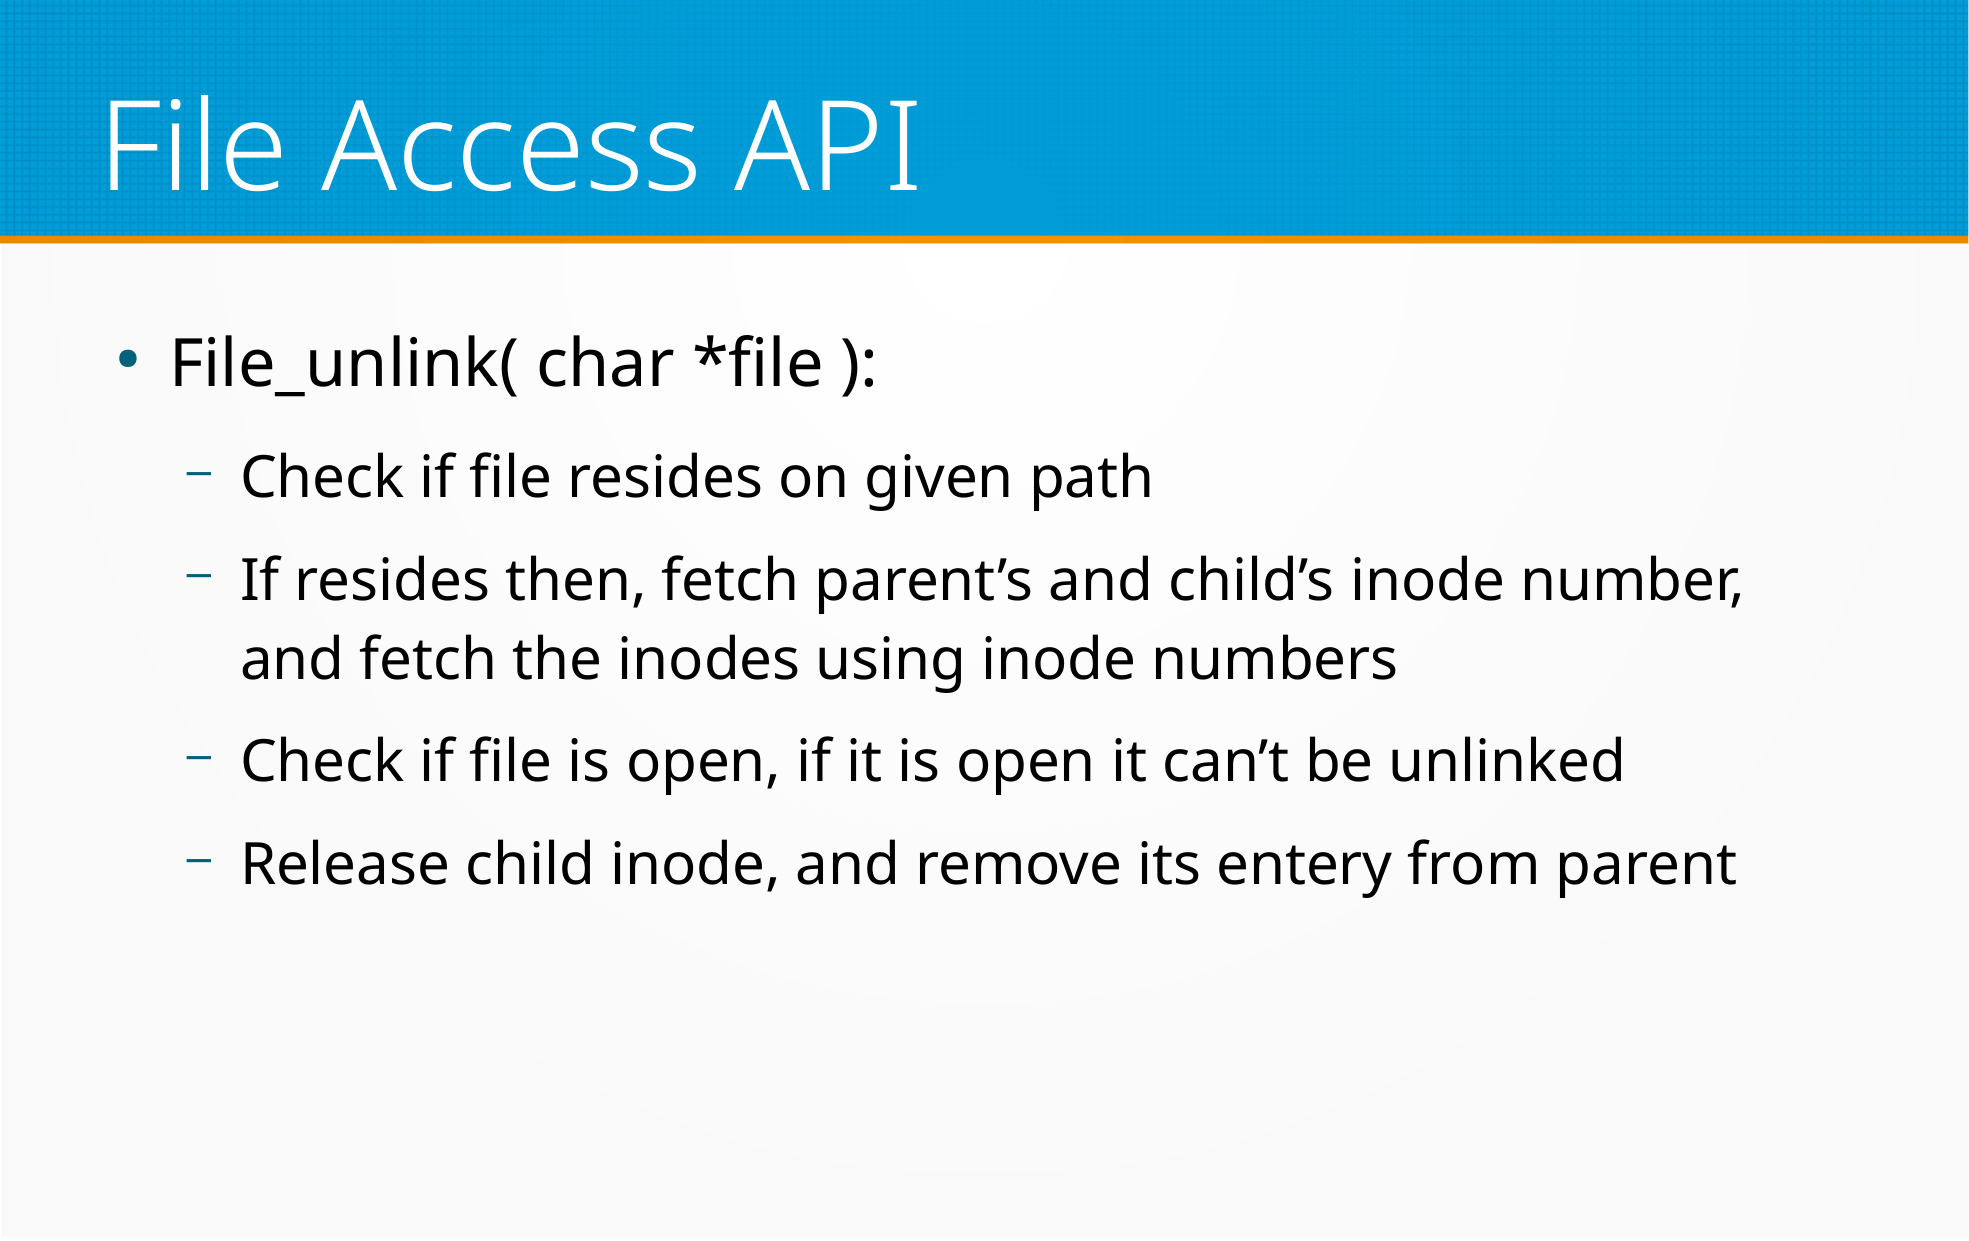

# File Access API
File_unlink( char *file ):
Check if file resides on given path
If resides then, fetch parent’s and child’s inode number, and fetch the inodes using inode numbers
Check if file is open, if it is open it can’t be unlinked
Release child inode, and remove its entery from parent